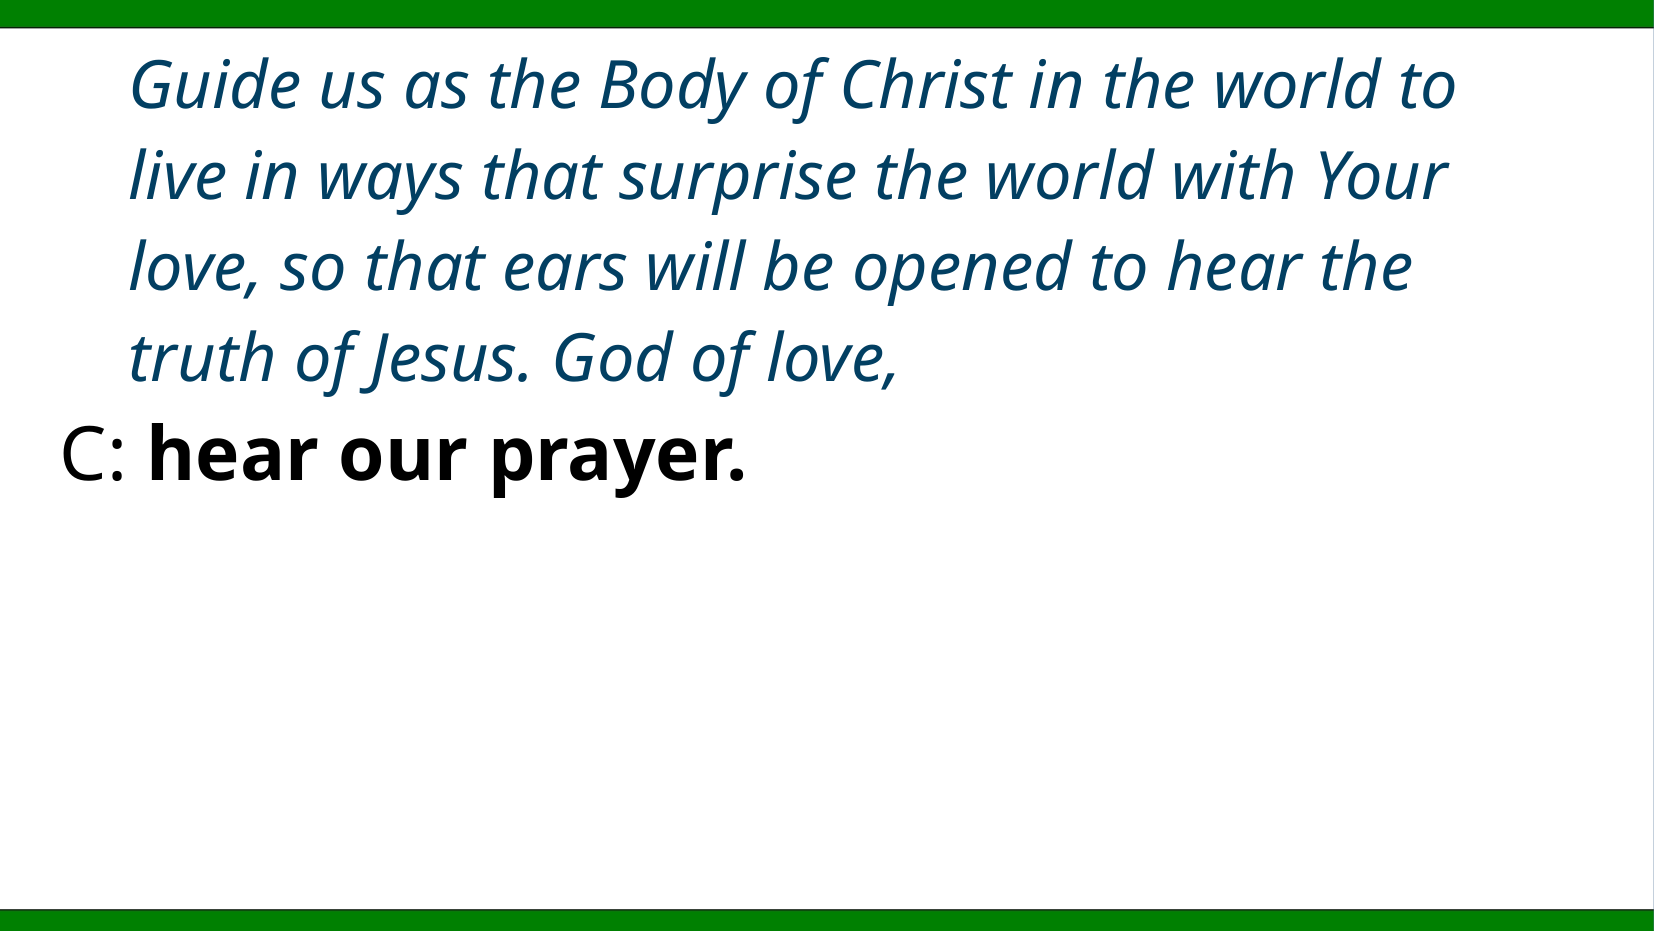

Guide us as the Body of Christ in the world to
 live in ways that surprise the world with Your
 love, so that ears will be opened to hear the
 truth of Jesus. God of love,
C: hear our prayer.